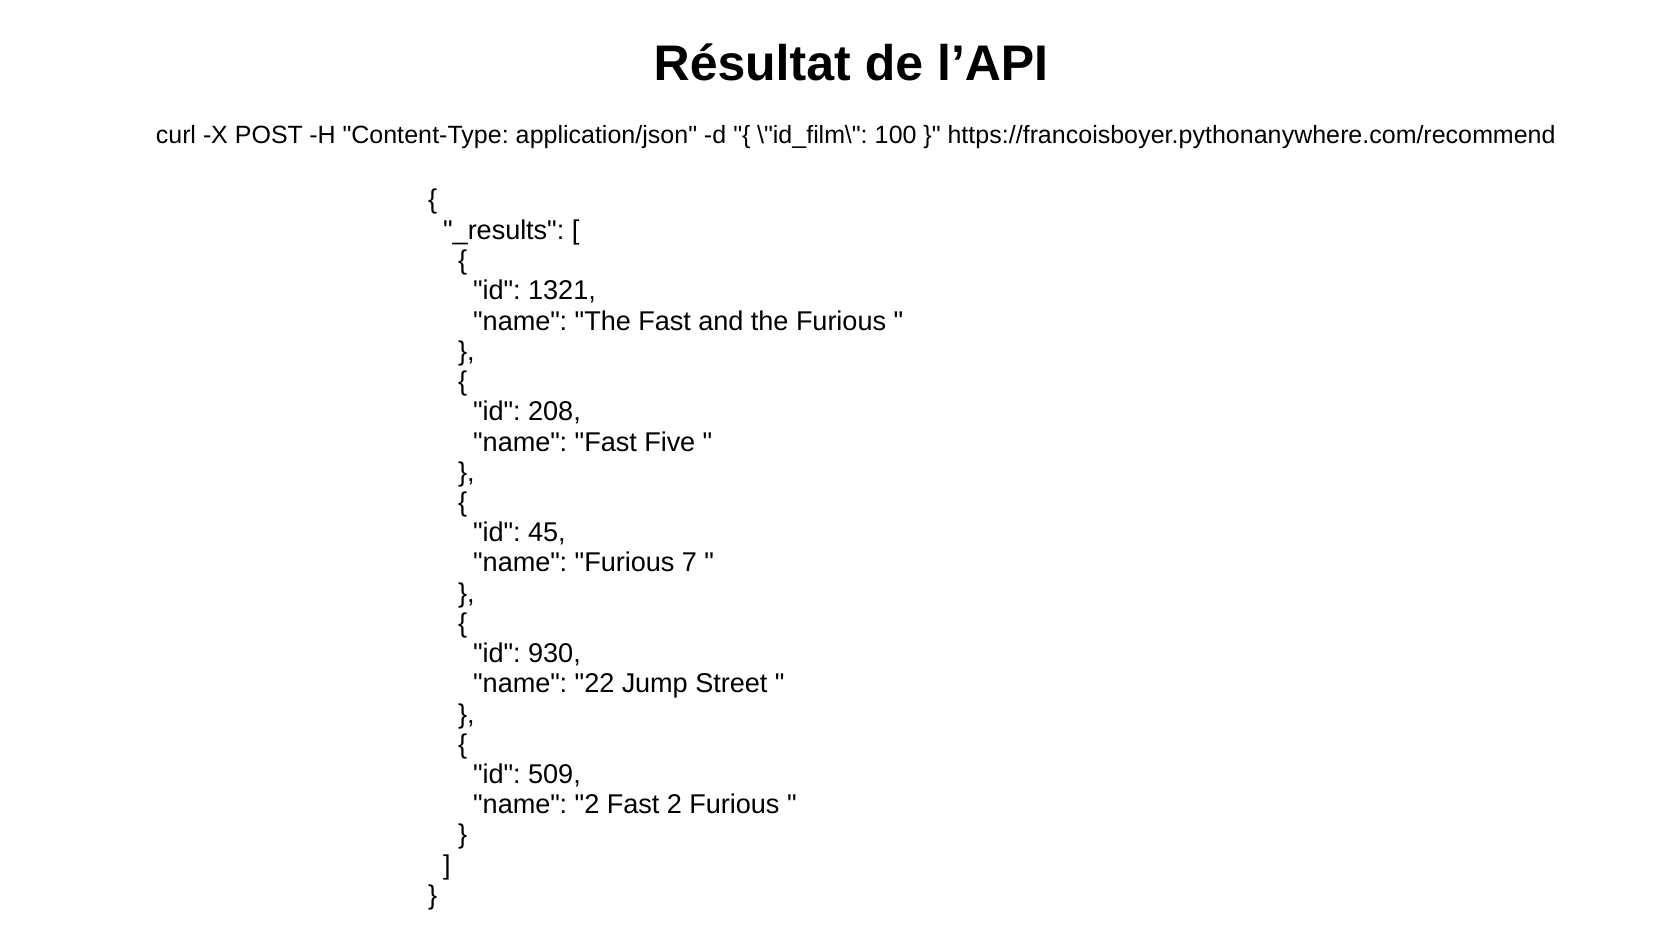

Résultat de l’API
curl -X POST -H "Content-Type: application/json" -d "{ \"id_film\": 100 }" https://francoisboyer.pythonanywhere.com/recommend
{
 "_results": [
 {
 "id": 1321,
 "name": "The Fast and the Furious "
 },
 {
 "id": 208,
 "name": "Fast Five "
 },
 {
 "id": 45,
 "name": "Furious 7 "
 },
 {
 "id": 930,
 "name": "22 Jump Street "
 },
 {
 "id": 509,
 "name": "2 Fast 2 Furious "
 }
 ]
}